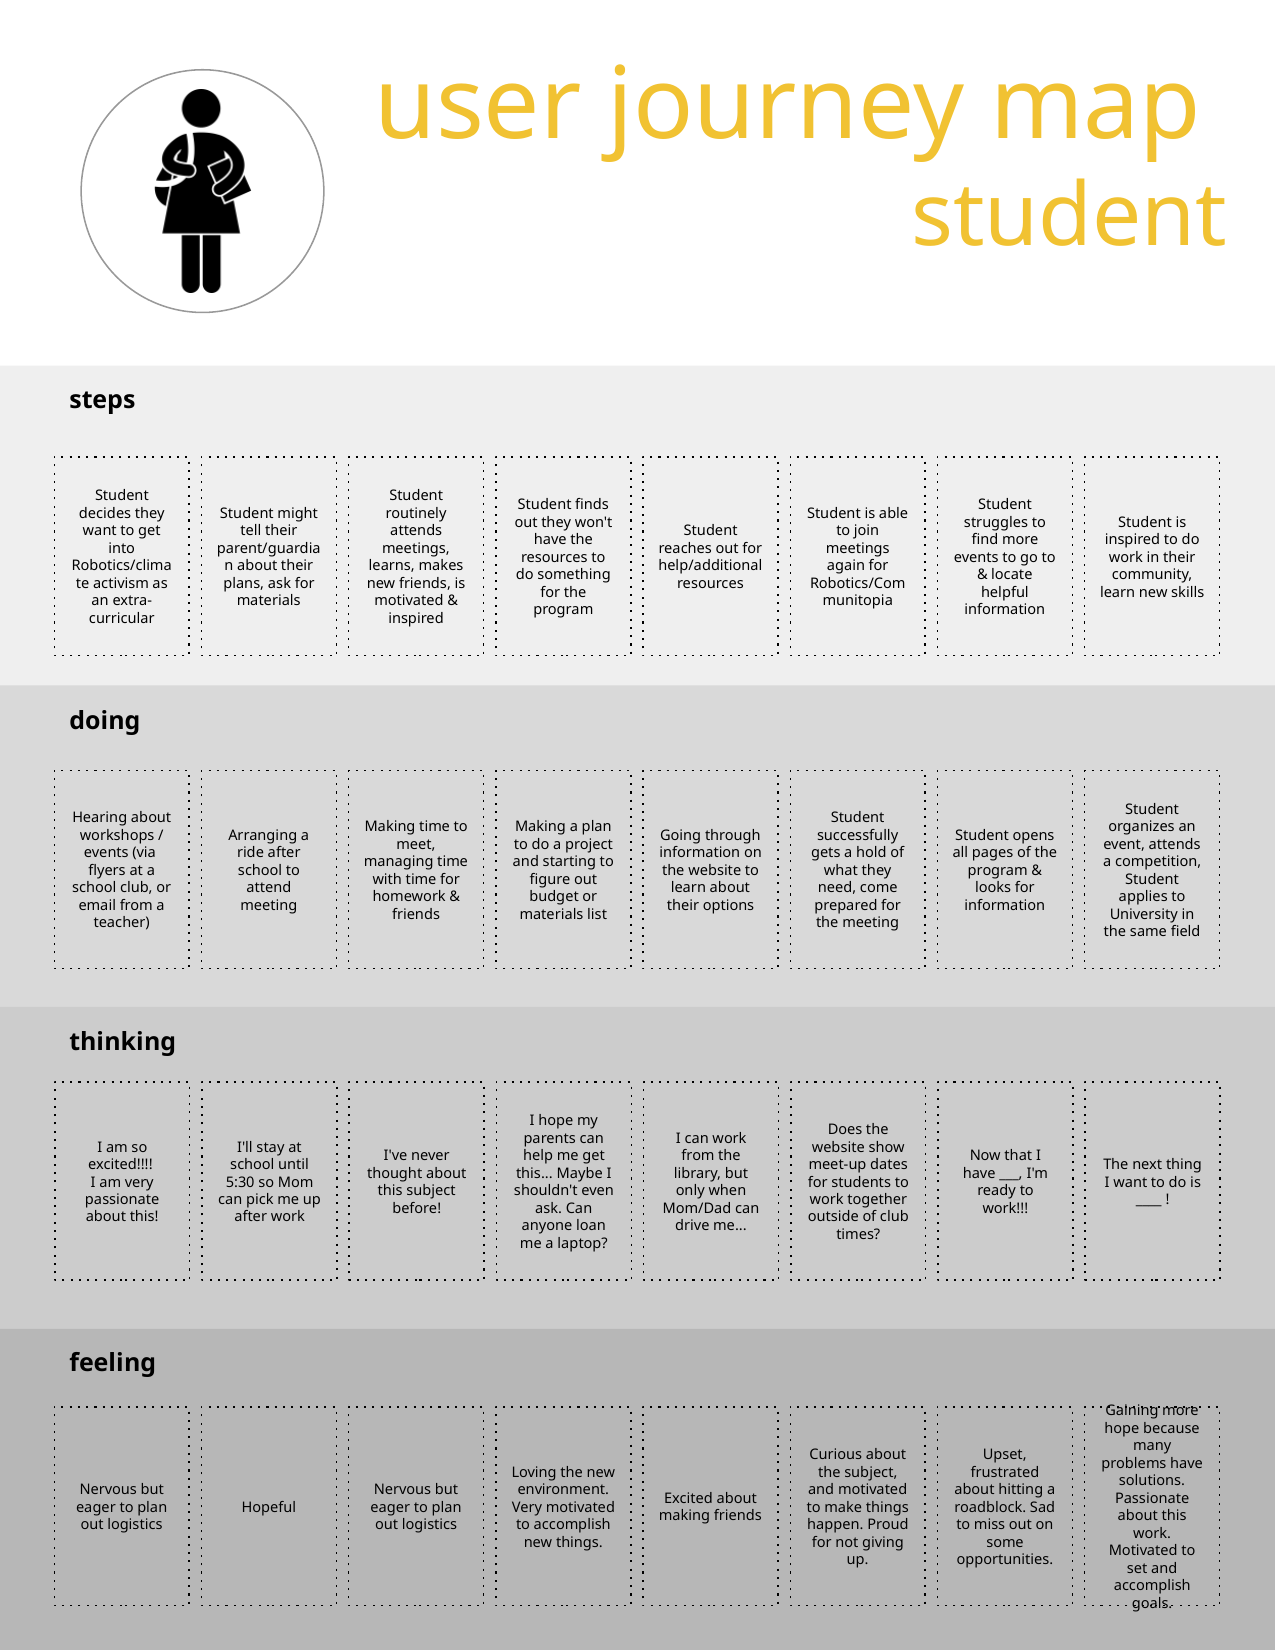

# user journey map
student
steps
Student decides they want to get into Robotics/climate activism as an extra-curricular
Student might tell their parent/guardian about their plans, ask for materials
Student routinely attends meetings, learns, makes new friends, is motivated & inspired
Student finds out they won't have the resources to do something for the program
Student reaches out for help/additional resources
Student is able to join meetings again for Robotics/Communitopia
Student struggles to find more events to go to & locate helpful information
Student is inspired to do work in their community, learn new skills
doing
Hearing about workshops / events (via flyers at a school club, or email from a teacher)
Arranging a ride after school to attend meeting
Making time to meet, managing time with time for homework & friends
Making a plan to do a project and starting to figure out budget or materials list
Going through information on the website to learn about their options
Student successfully gets a hold of what they need, come prepared for the meeting
Student opens all pages of the program & looks for information
Student organizes an event, attends a competition, Student applies to University in the same field
thinking
I am so excited!!!!
I am very passionate about this!
I'll stay at school until 5:30 so Mom can pick me up after work
I've never thought about this subject before!
I hope my parents can help me get this... Maybe I shouldn't even ask. Can anyone loan me a laptop?
I can work from the library, but only when Mom/Dad can drive me...
Does the website show meet-up dates for students to work together outside of club times?
Now that I have ___, I'm ready to work!!!
The next thing I want to do is ____ !
feeling
Nervous but eager to plan out logistics
Hopeful
Nervous but eager to plan out logistics
Loving the new environment. Very motivated to accomplish new things.
Excited about making friends
Curious about the subject, and motivated to make things happen. Proud for not giving up.
Upset, frustrated about hitting a roadblock. Sad to miss out on some opportunities.
Gaining more hope because many problems have solutions. Passionate about this work. Motivated to set and accomplish goals.